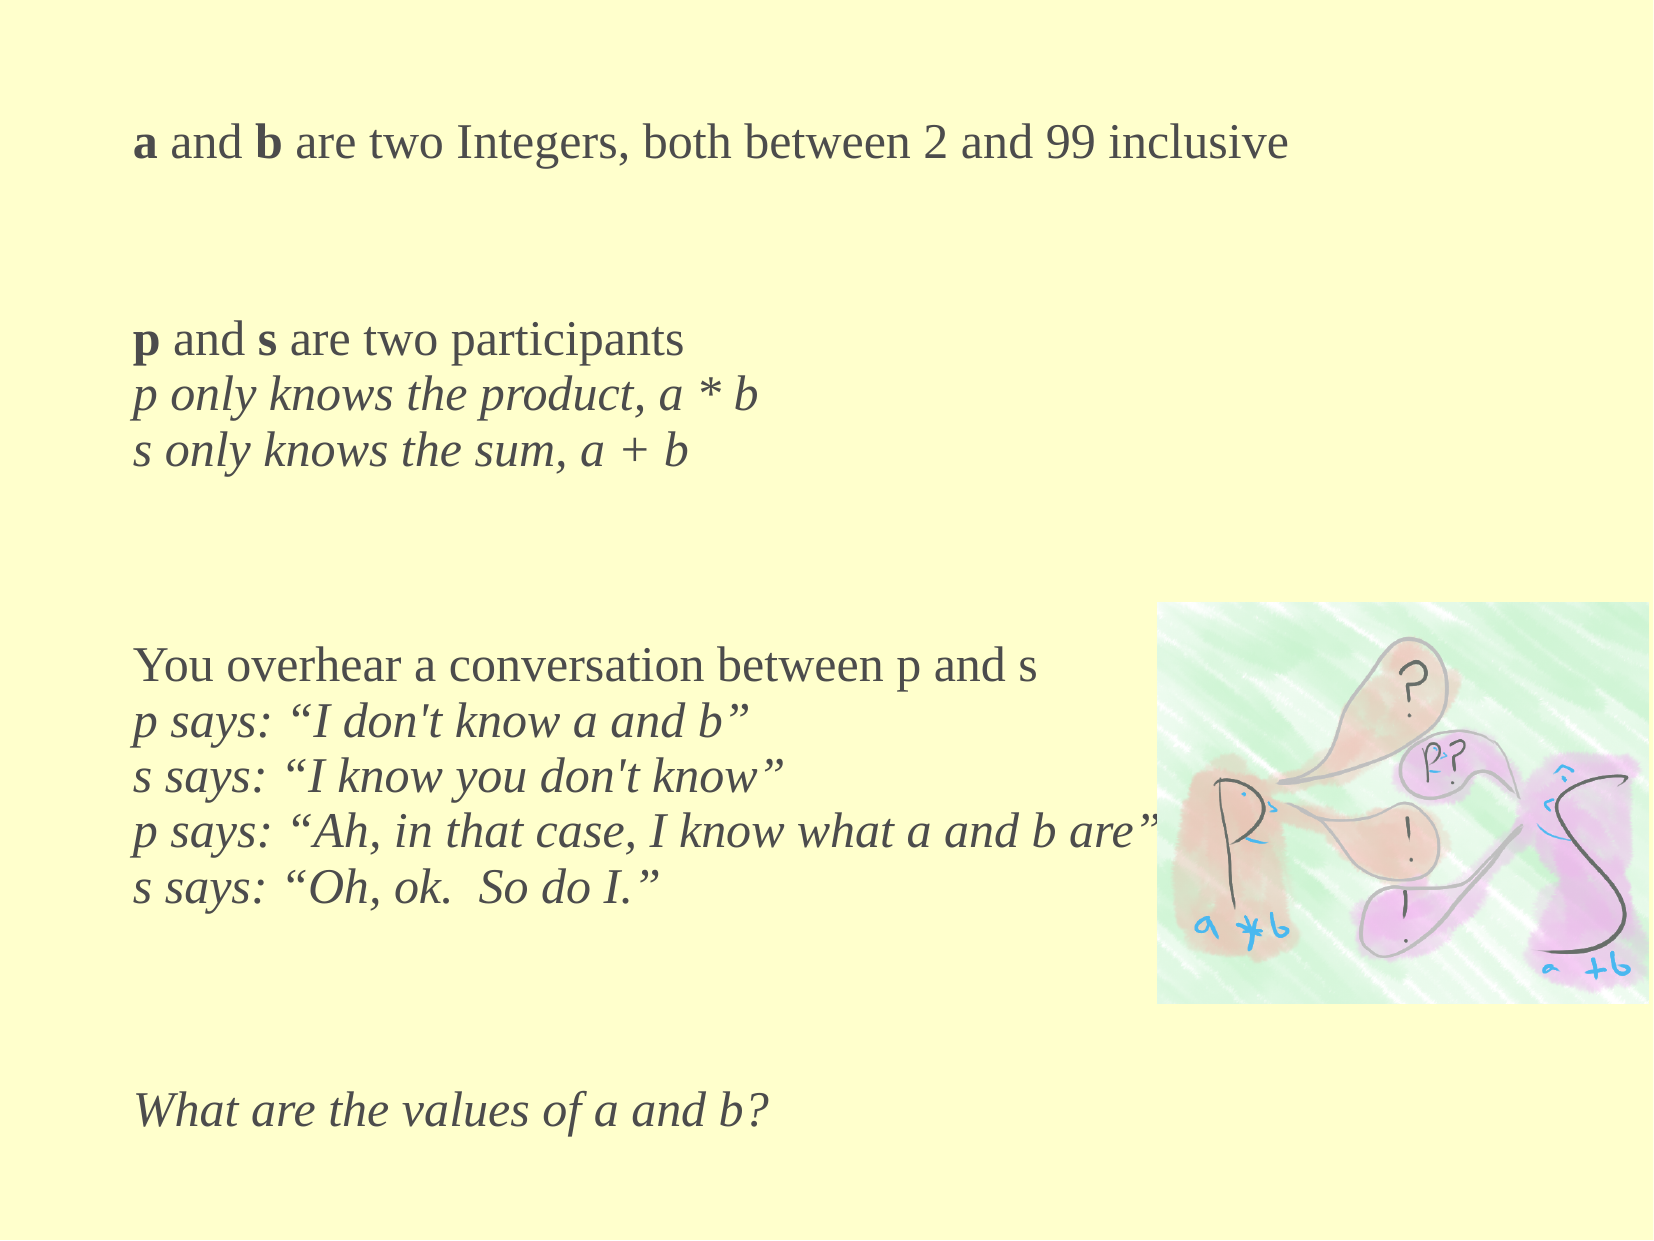

a and b are two Integers, both between 2 and 99 inclusive
p and s are two participants
p only knows the product, a * b
s only knows the sum, a + b
You overhear a conversation between p and s
p says: “I don't know a and b”
s says: “I know you don't know”
p says: “Ah, in that case, I know what a and b are”
s says: “Oh, ok. So do I.”
What are the values of a and b?